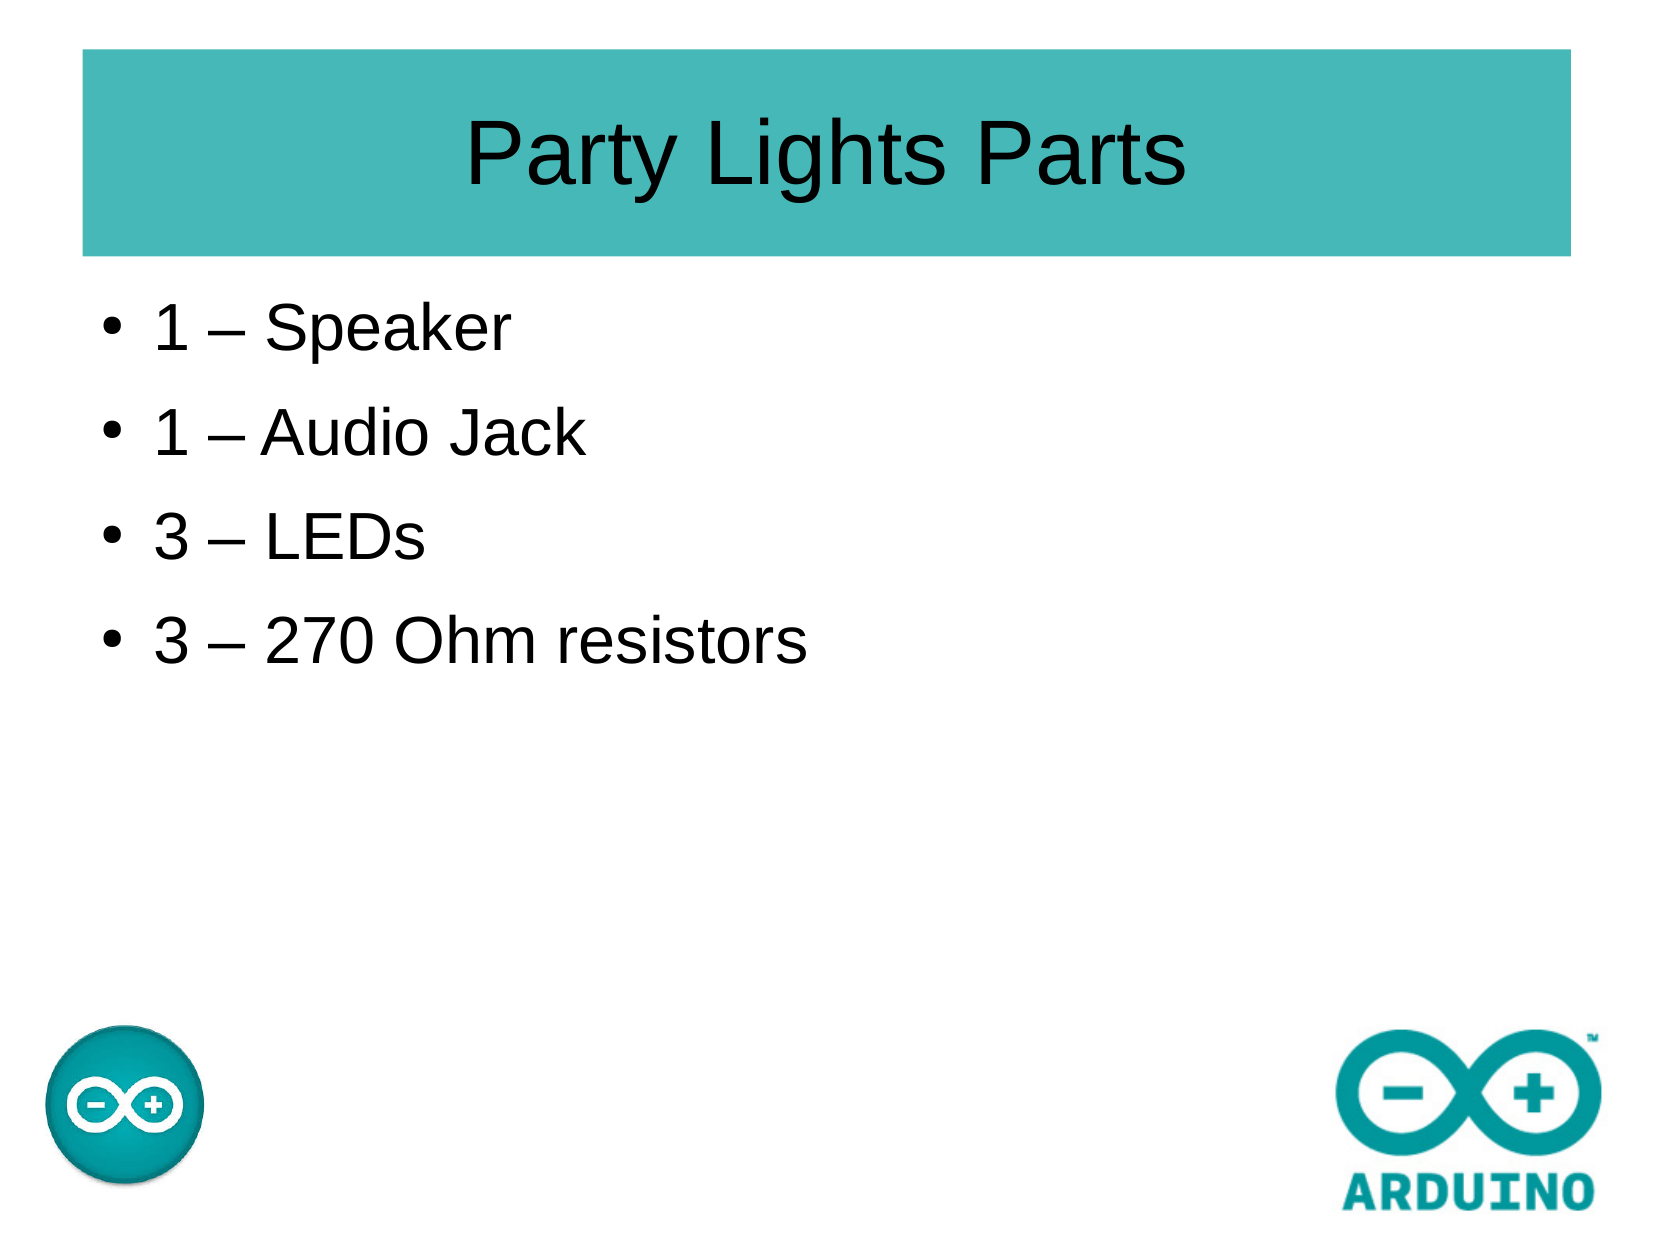

# Party Lights Parts
1 – Speaker
1 – Audio Jack
3 – LEDs
3 – 270 Ohm resistors